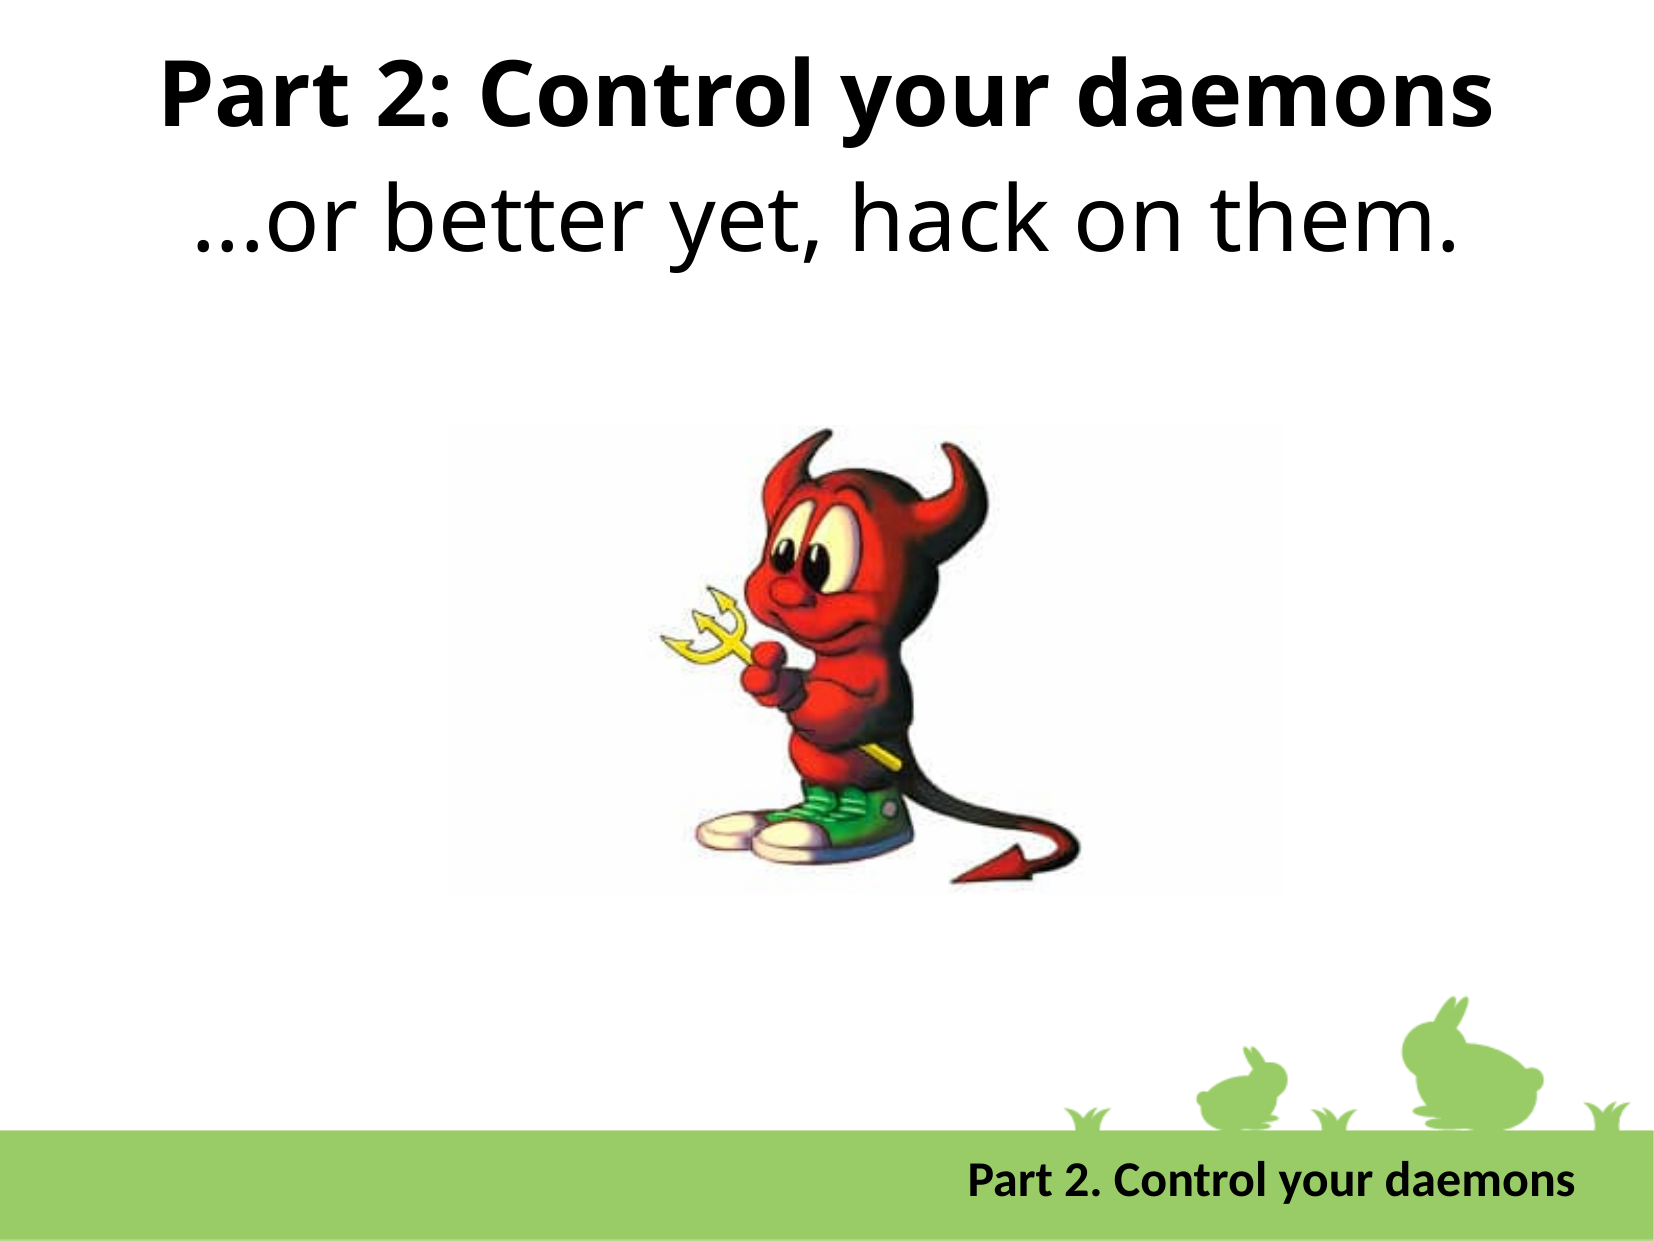

# Part 2: Control your daemons ...or better yet, hack on them.
 Part 2. Control your daemons